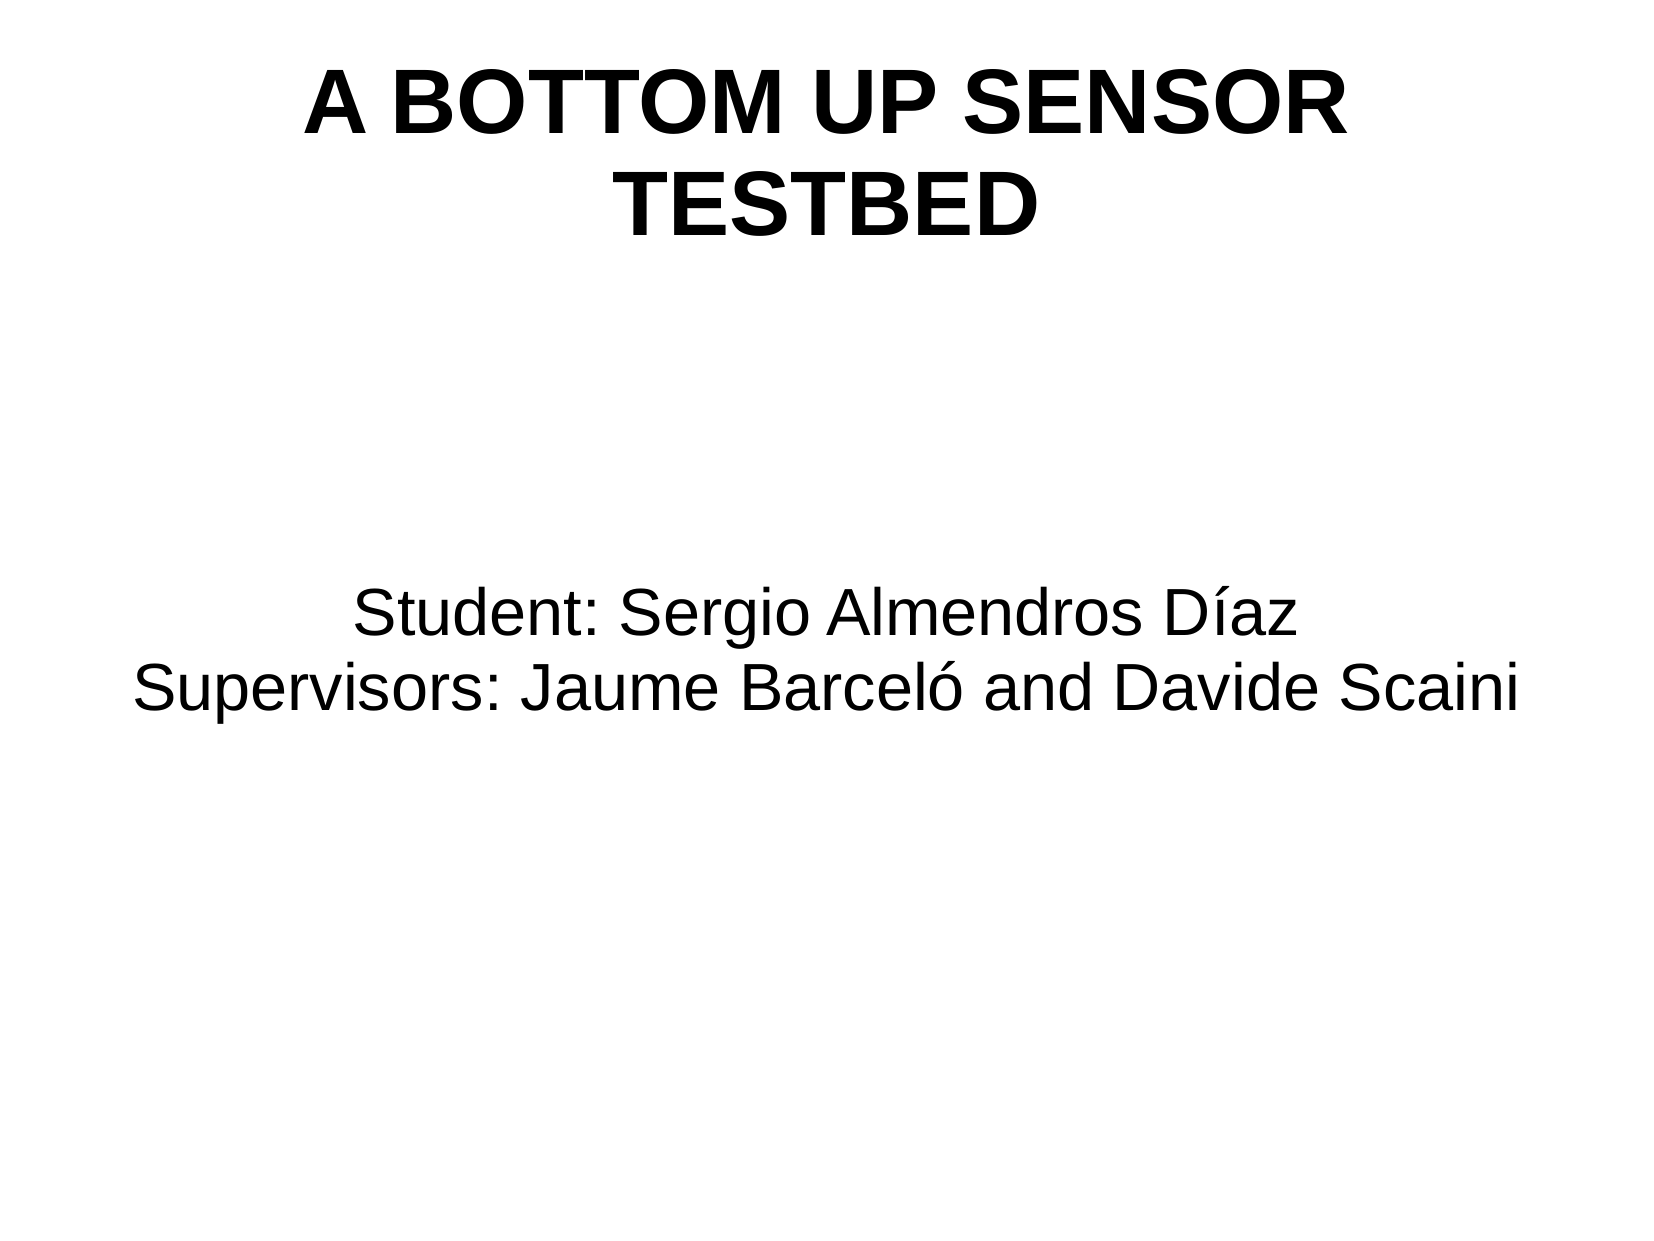

# A BOTTOM UP SENSOR TESTBED
Student: Sergio Almendros Díaz
Supervisors: Jaume Barceló and Davide Scaini